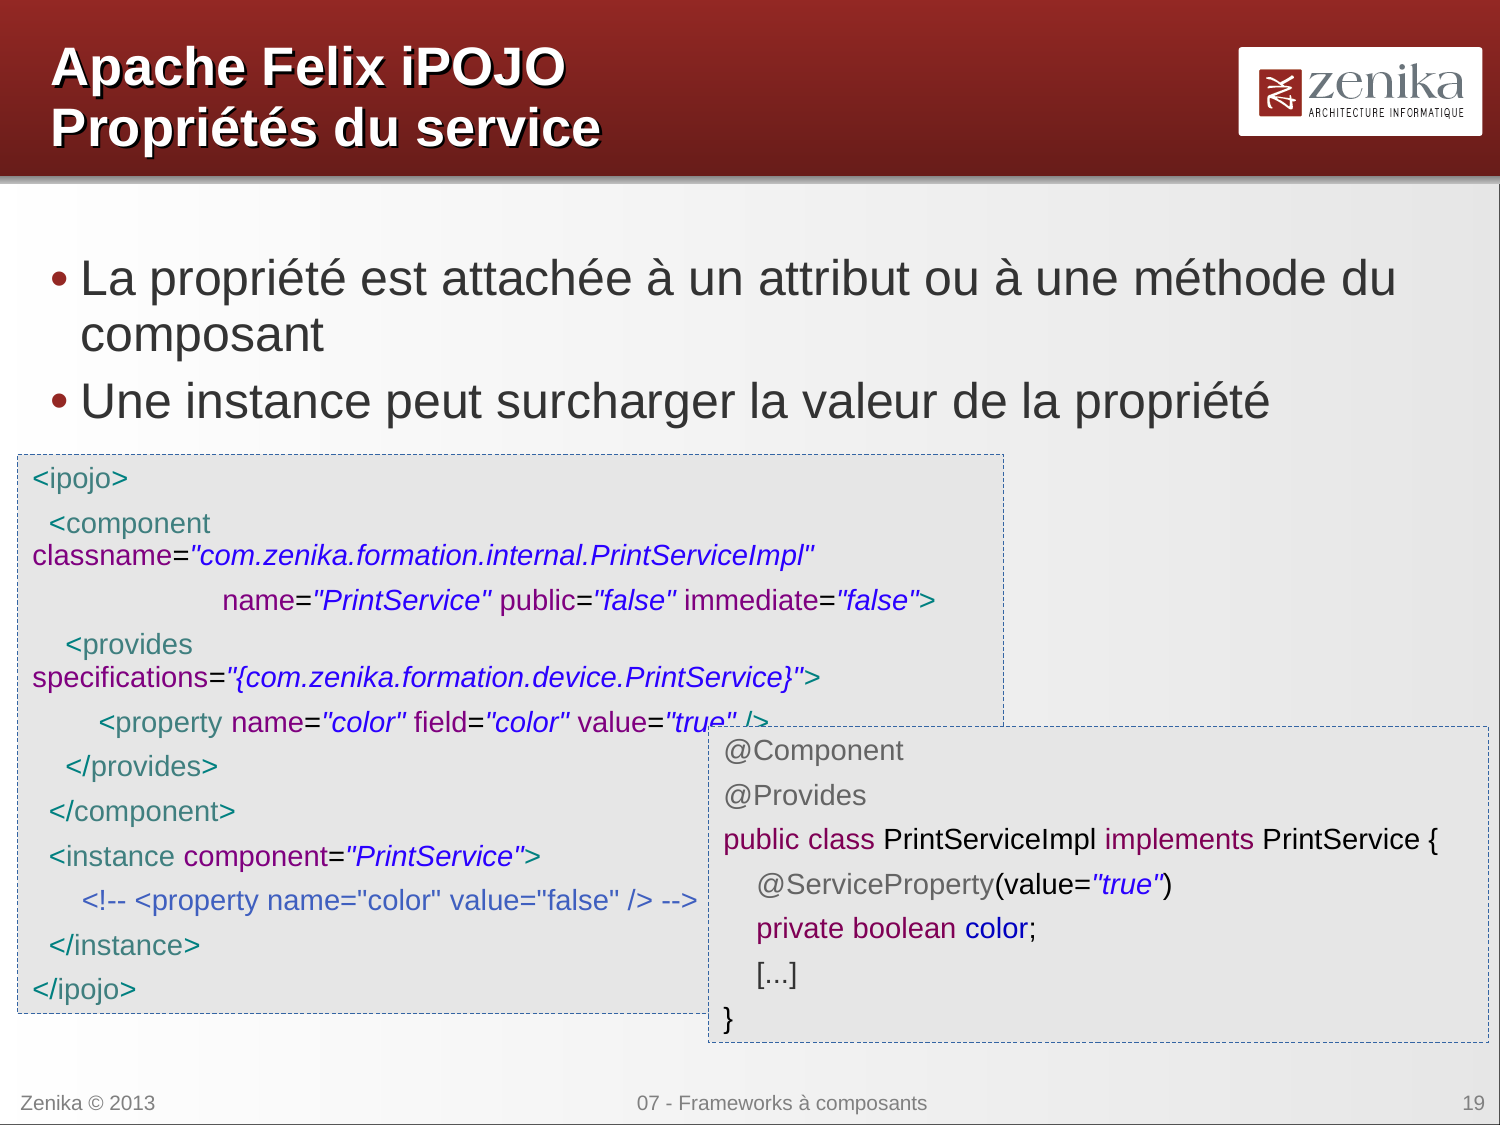

# Apache Felix iPOJO Propriétés du service
La propriété est attachée à un attribut ou à une méthode du composant
Une instance peut surcharger la valeur de la propriété
<ipojo>
 <component classname="com.zenika.formation.internal.PrintServiceImpl"
 name="PrintService" public="false" immediate="false">
 <provides specifications="{com.zenika.formation.device.PrintService}">
 <property name="color" field="color" value="true" />
 </provides>
 </component>
 <instance component="PrintService">
 <!-- <property name="color" value="false" /> -->
 </instance>
</ipojo>
@Component
@Provides
public class PrintServiceImpl implements PrintService {
 @ServiceProperty(value="true")
 private boolean color;
 [...]
}